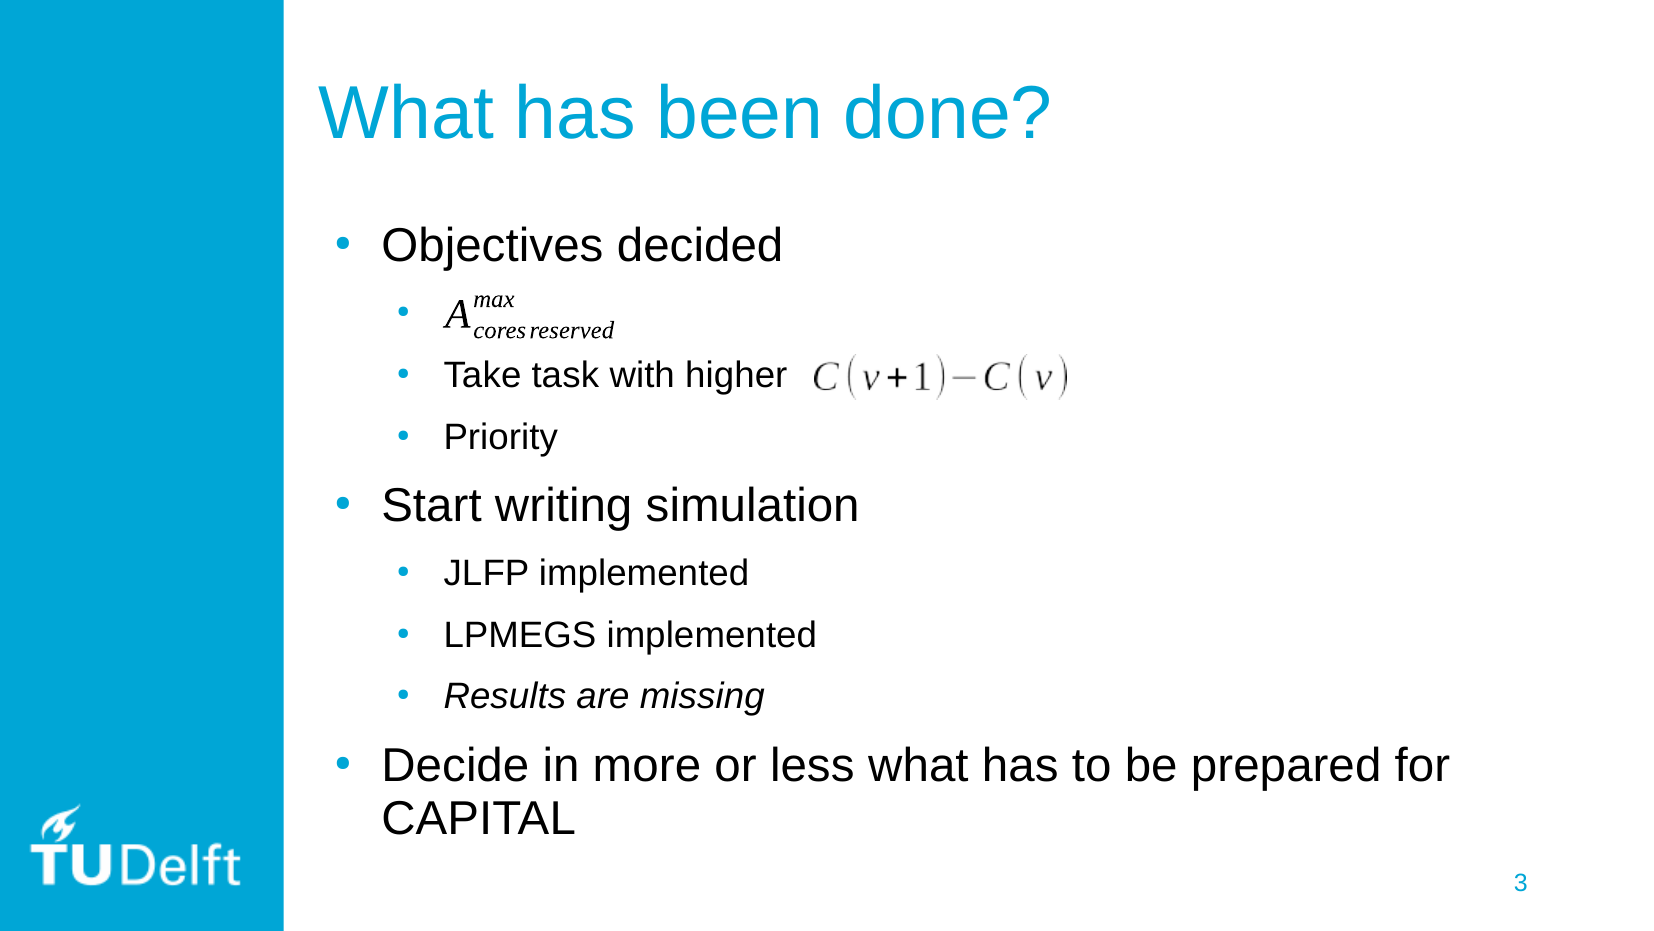

What has been done?
# Objectives decided
Take task with higher
Priority
Start writing simulation
JLFP implemented
LPMEGS implemented
Results are missing
Decide in more or less what has to be prepared for CAPITAL